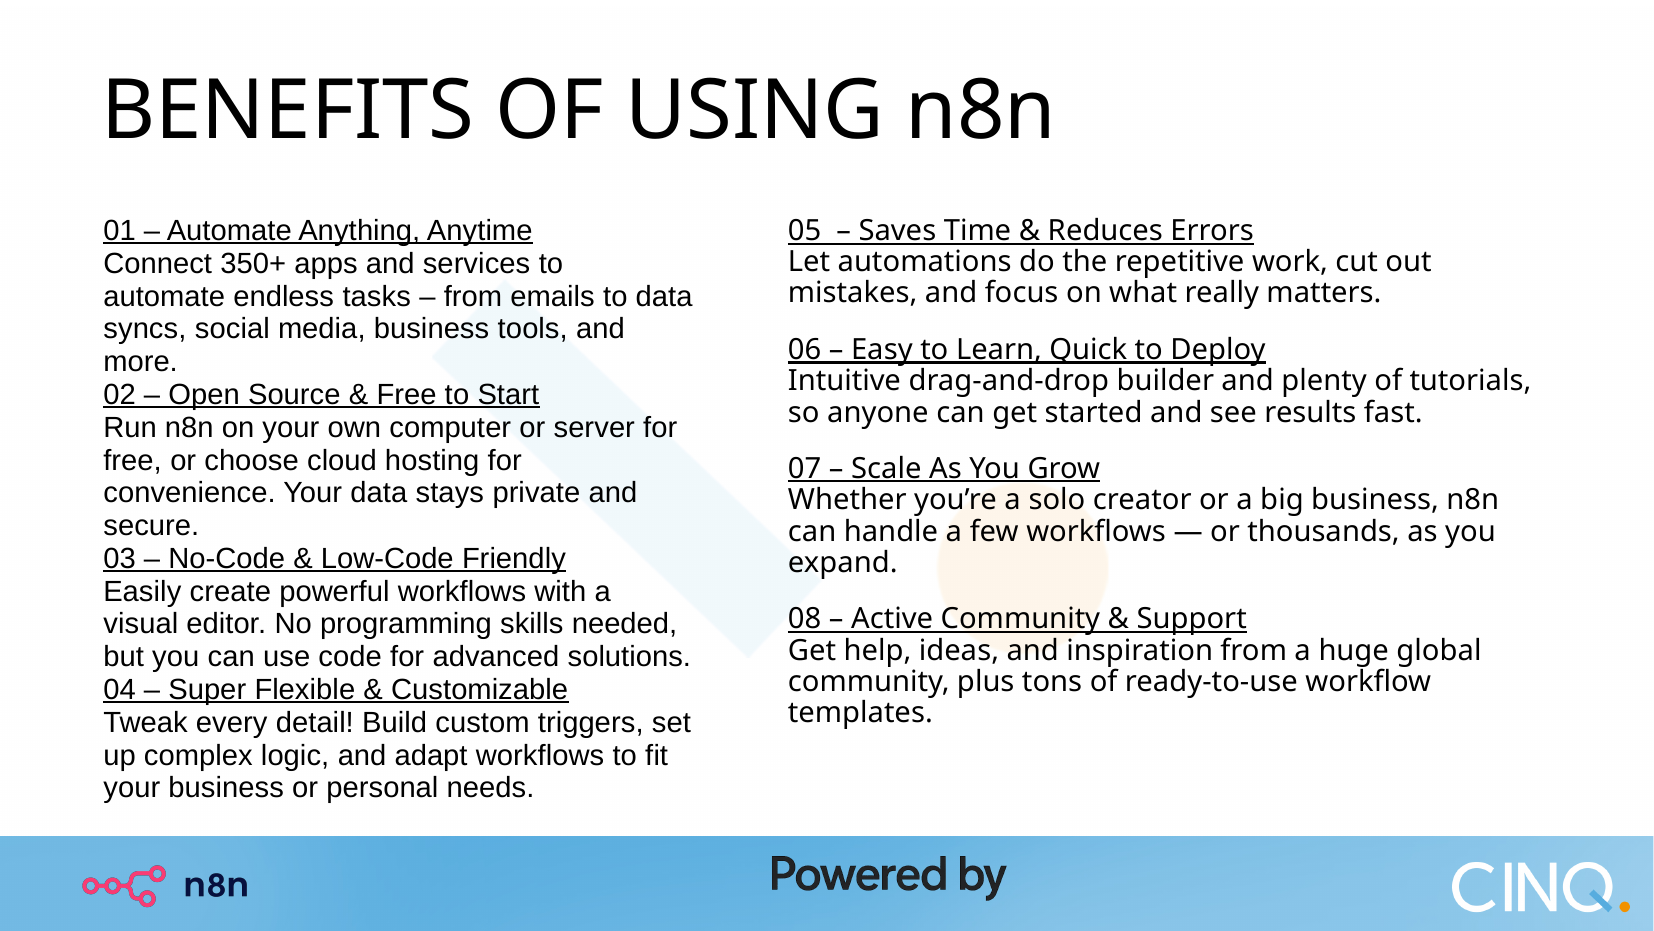

# BENEFITS OF USING n8n
01 – Automate Anything, Anytime
Connect 350+ apps and services to automate endless tasks – from emails to data syncs, social media, business tools, and more.
02 – Open Source & Free to Start
Run n8n on your own computer or server for free, or choose cloud hosting for convenience. Your data stays private and secure.
03 – No-Code & Low-Code Friendly
Easily create powerful workflows with a visual editor. No programming skills needed, but you can use code for advanced solutions.
04 – Super Flexible & Customizable
Tweak every detail! Build custom triggers, set up complex logic, and adapt workflows to fit your business or personal needs.
05 – Saves Time & Reduces Errors
Let automations do the repetitive work, cut out mistakes, and focus on what really matters.
06 – Easy to Learn, Quick to Deploy
Intuitive drag-and-drop builder and plenty of tutorials, so anyone can get started and see results fast.
07 – Scale As You Grow
Whether you’re a solo creator or a big business, n8n can handle a few workflows — or thousands, as you expand.
08 – Active Community & Support
Get help, ideas, and inspiration from a huge global community, plus tons of ready-to-use workflow templates.